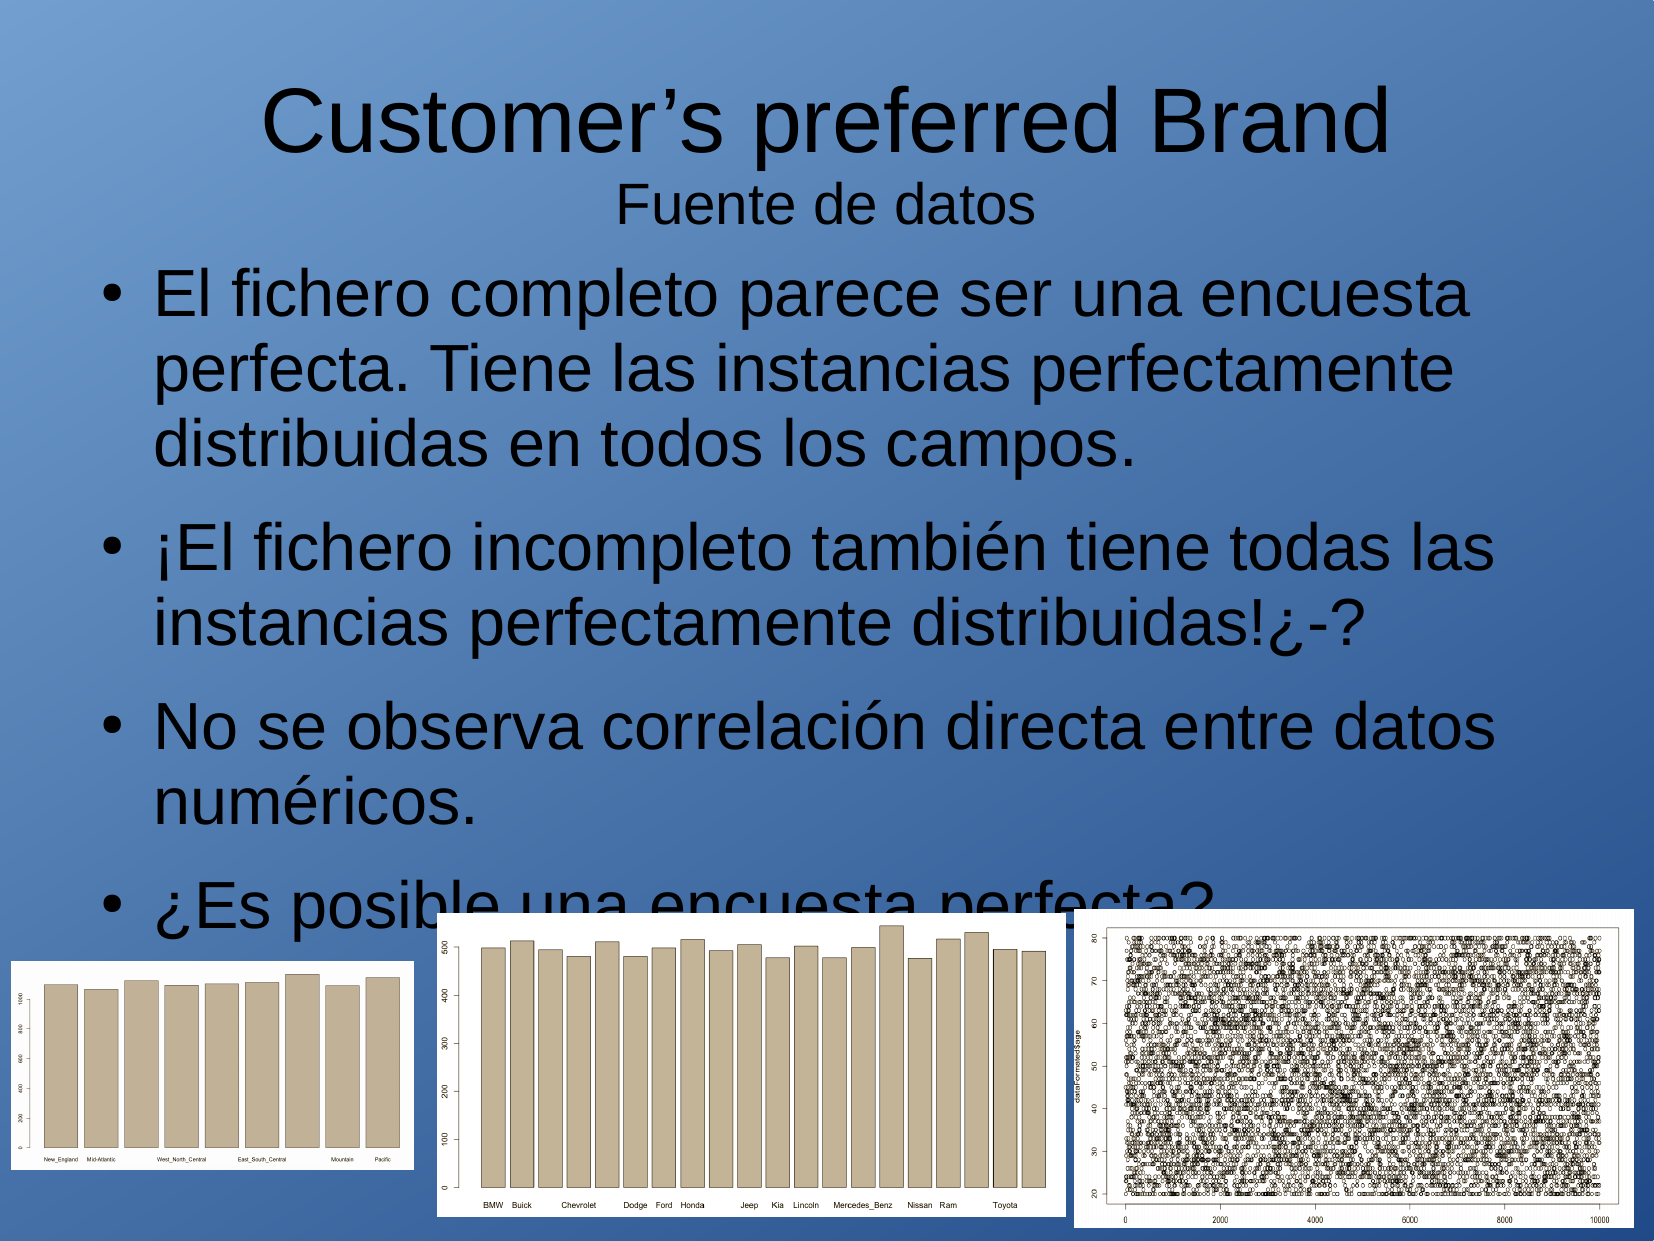

Customer’s preferred Brand
Fuente de datos
# El fichero completo parece ser una encuesta perfecta. Tiene las instancias perfectamente distribuidas en todos los campos.
¡El fichero incompleto también tiene todas las instancias perfectamente distribuidas!¿-?
No se observa correlación directa entre datos numéricos.
¿Es posible una encuesta perfecta?